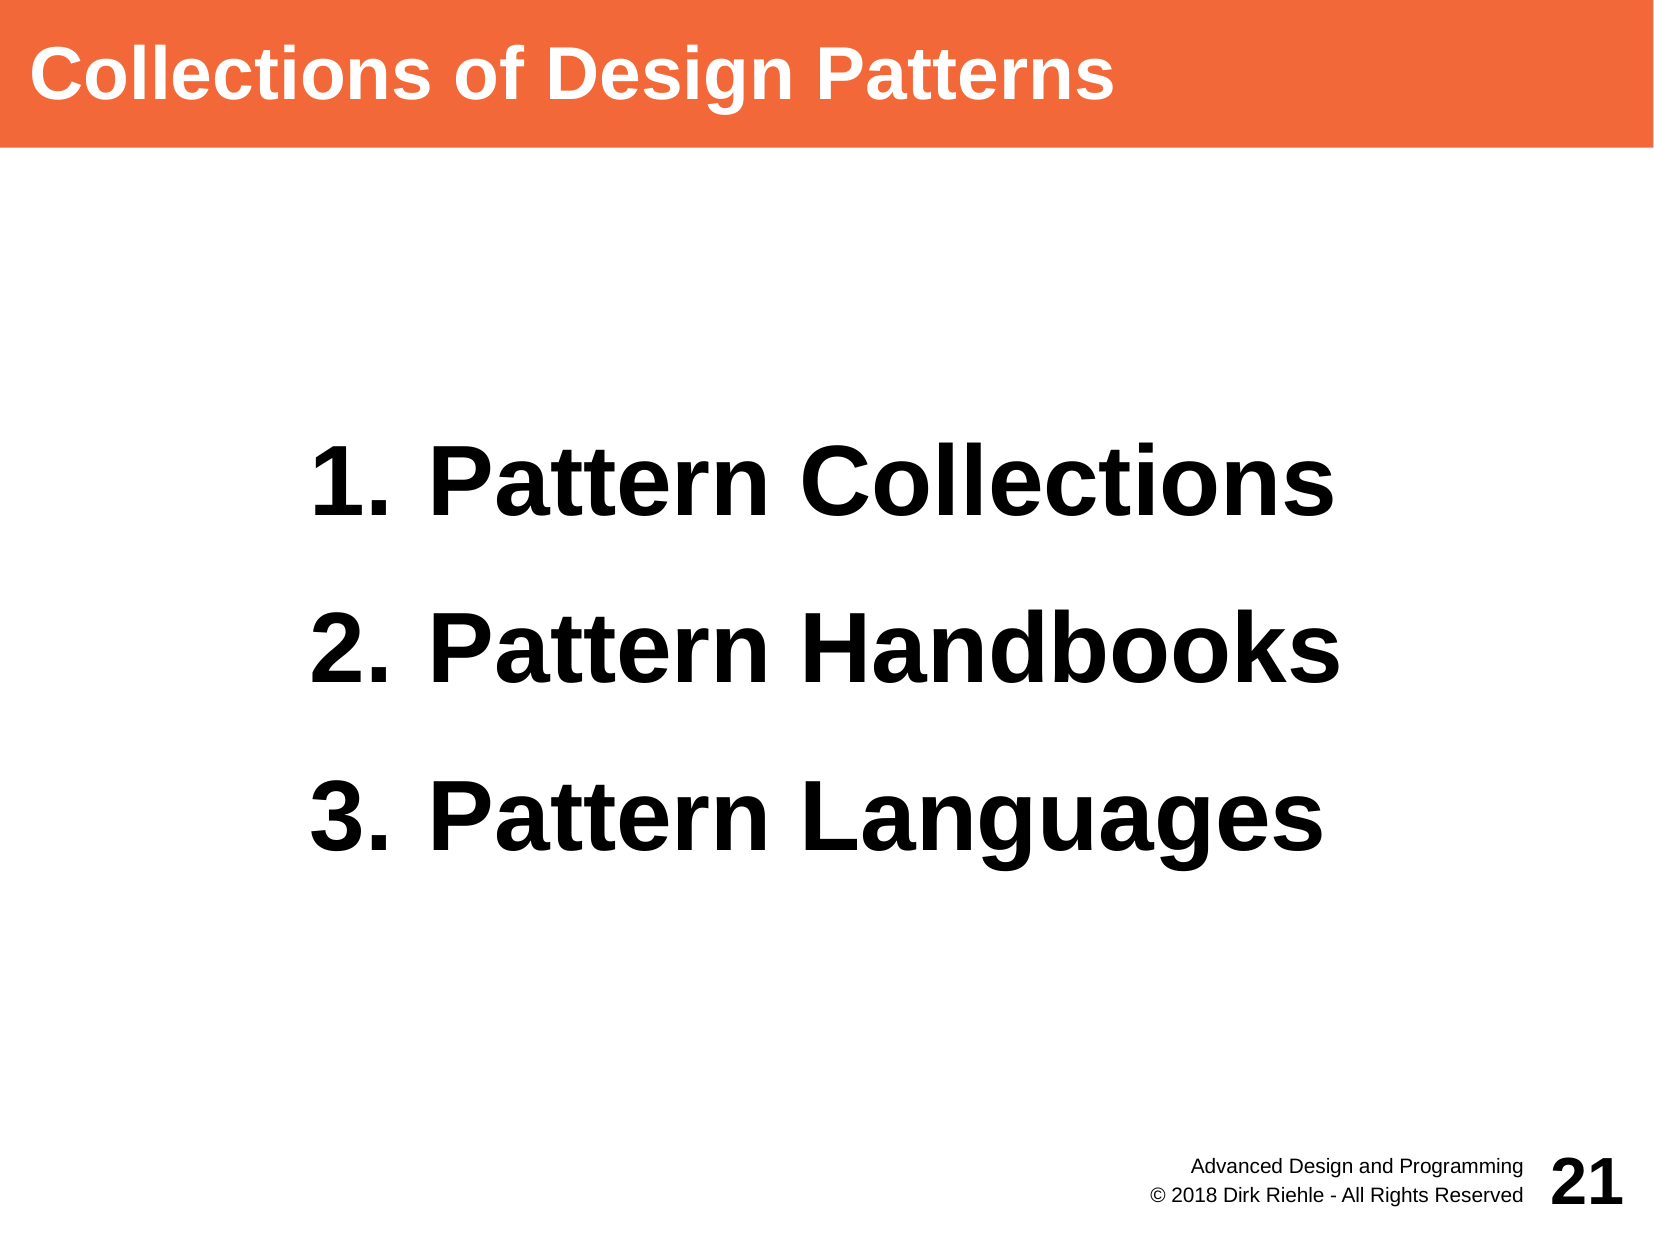

# Collections of Design Patterns
Pattern Collections
Pattern Handbooks
Pattern Languages
Advanced Design and Programming
21
© 2018 Dirk Riehle - All Rights Reserved